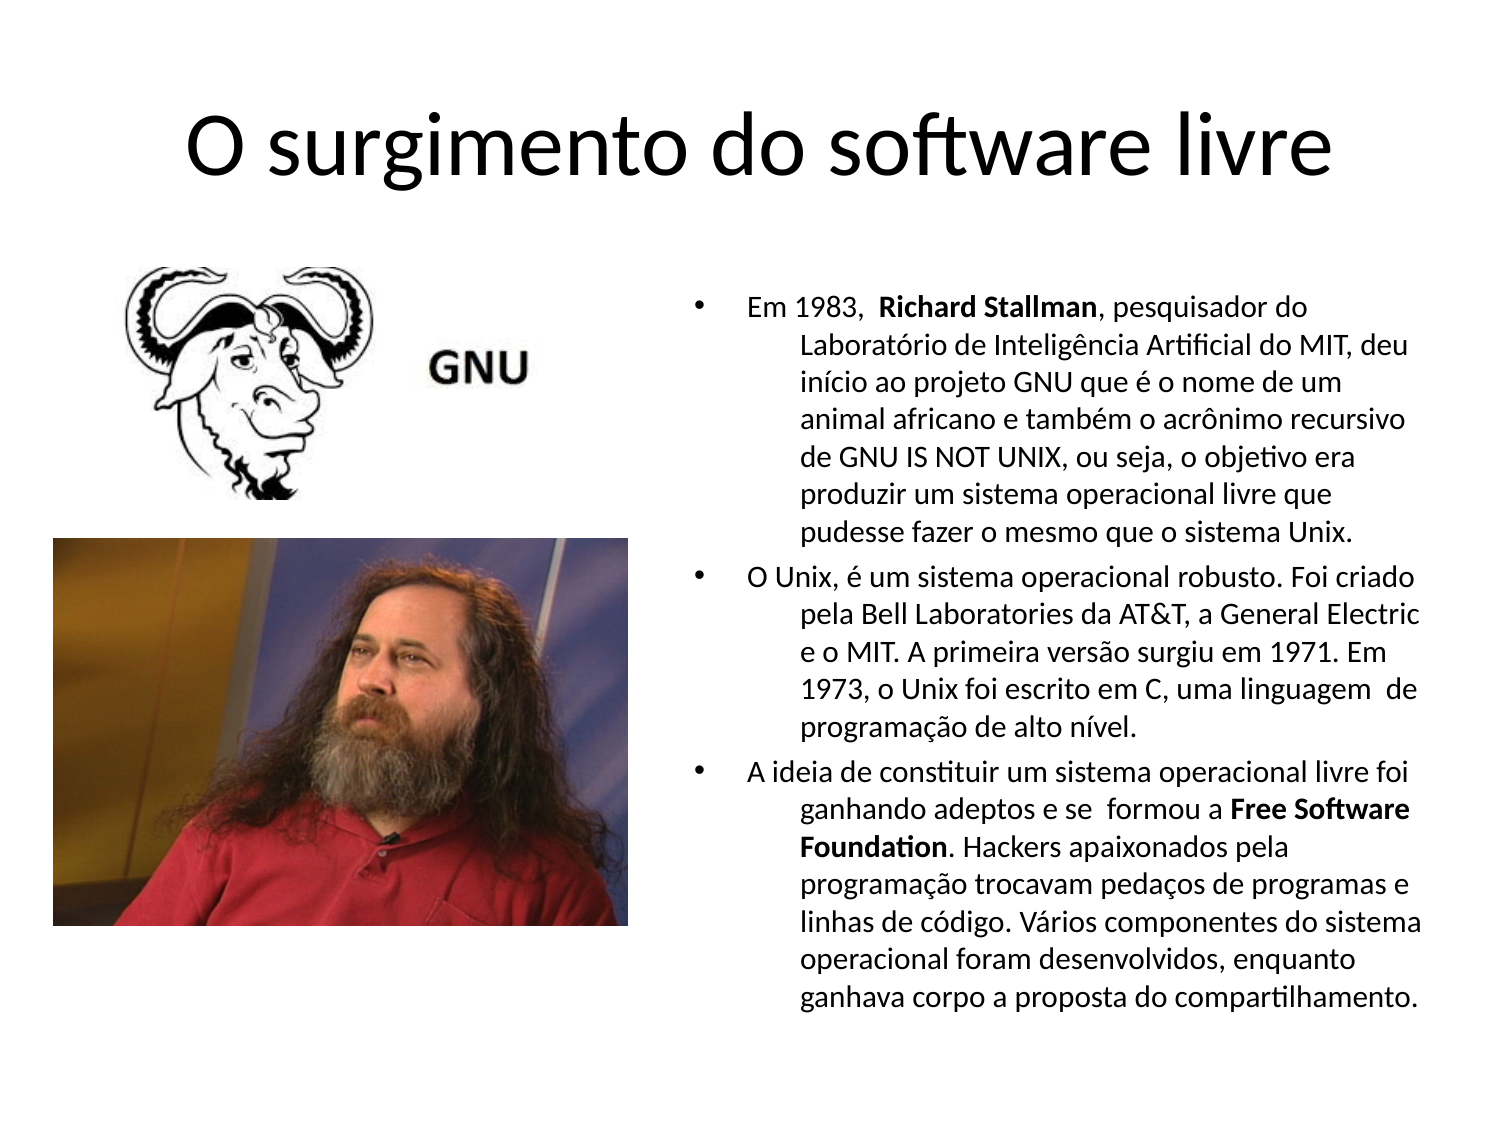

# O surgimento do software livre
Em 1983, Richard Stallman, pesquisador do Laboratório de Inteligência Artificial do MIT, deu início ao projeto GNU que é o nome de um animal africano e também o acrônimo recursivo de GNU IS NOT UNIX, ou seja, o objetivo era produzir um sistema operacional livre que pudesse fazer o mesmo que o sistema Unix.
O Unix, é um sistema operacional robusto. Foi criado pela Bell Laboratories da AT&T, a General Electric e o MIT. A primeira versão surgiu em 1971. Em 1973, o Unix foi escrito em C, uma linguagem de programação de alto nível.
A ideia de constituir um sistema operacional livre foi ganhando adeptos e se formou a Free Software Foundation. Hackers apaixonados pela programação trocavam pedaços de programas e linhas de código. Vários componentes do sistema operacional foram desenvolvidos, enquanto ganhava corpo a proposta do compartilhamento.